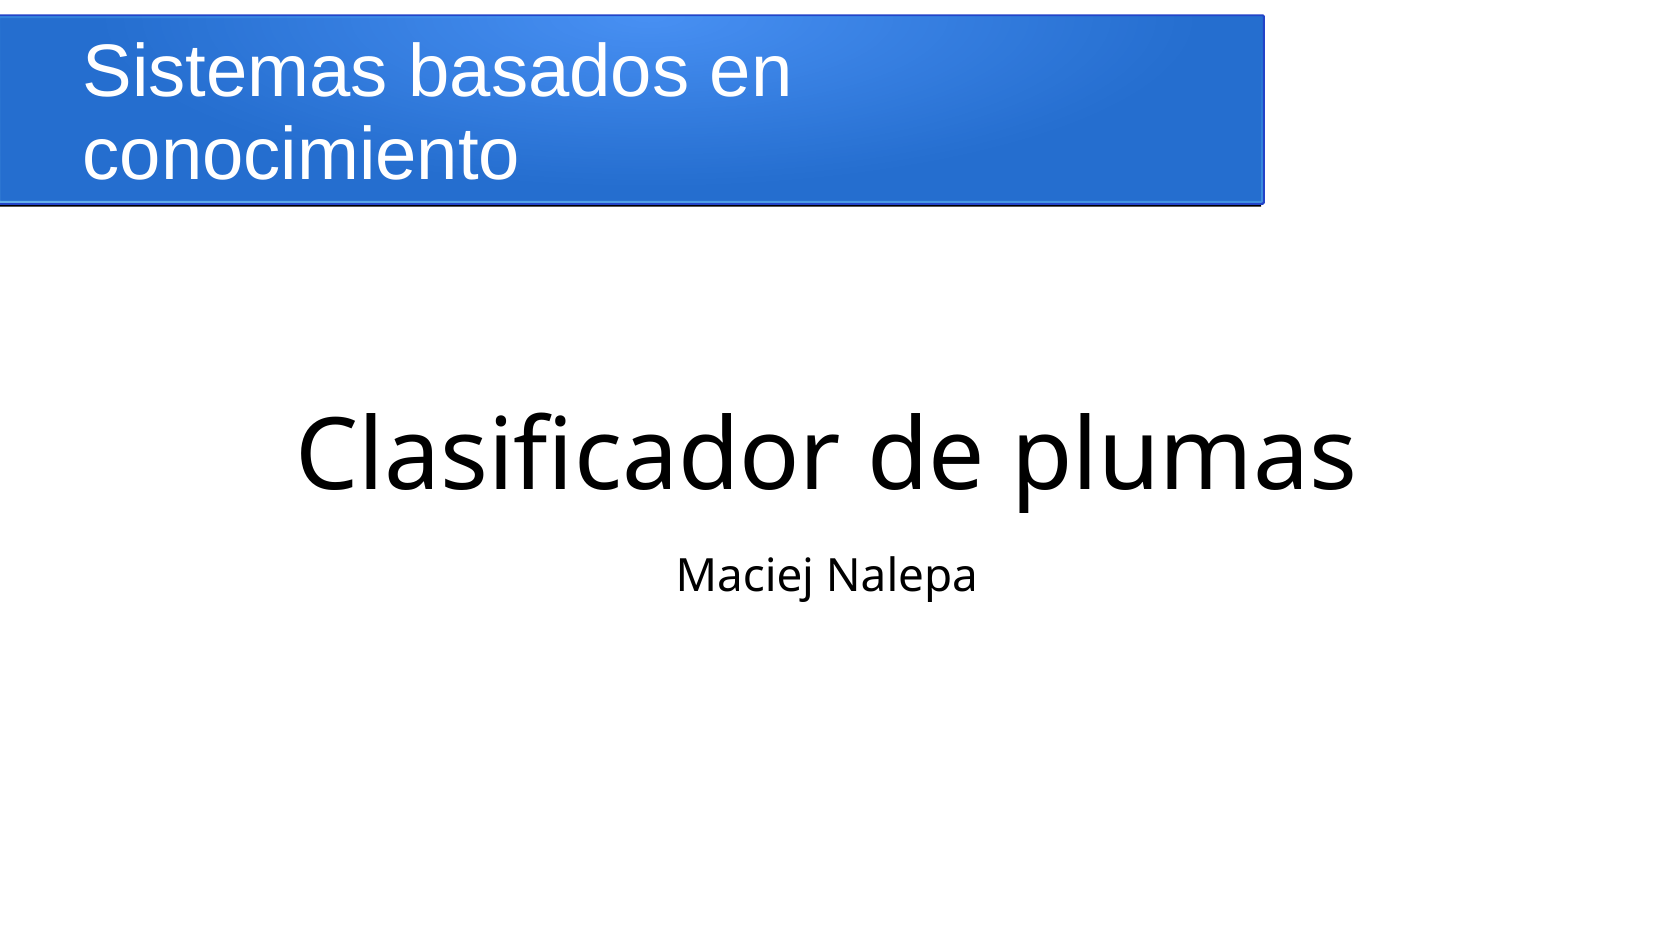

# Sistemas basados en conocimiento
Clasificador de plumas
Maciej Nalepa